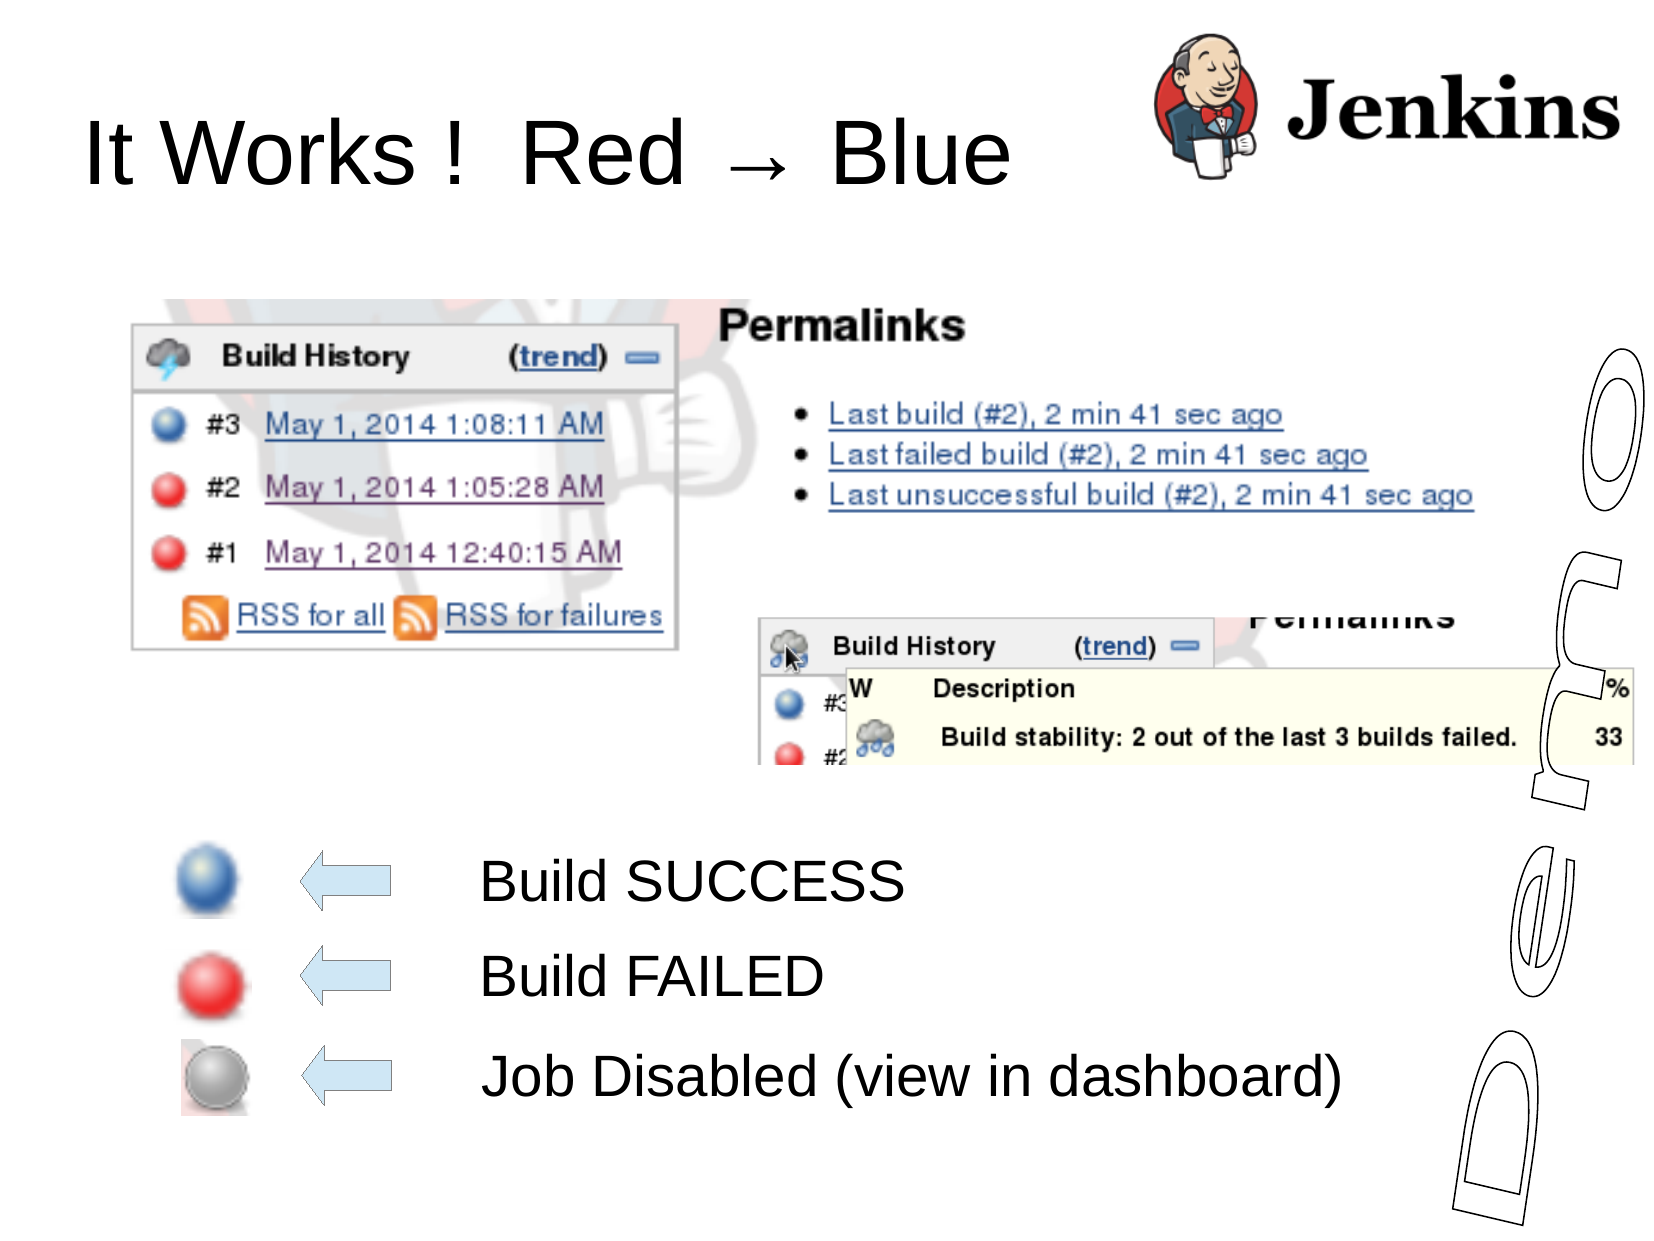

# It Works ! Red → Blue
Demo
Build SUCCESS
Build FAILED
Job Disabled (view in dashboard)